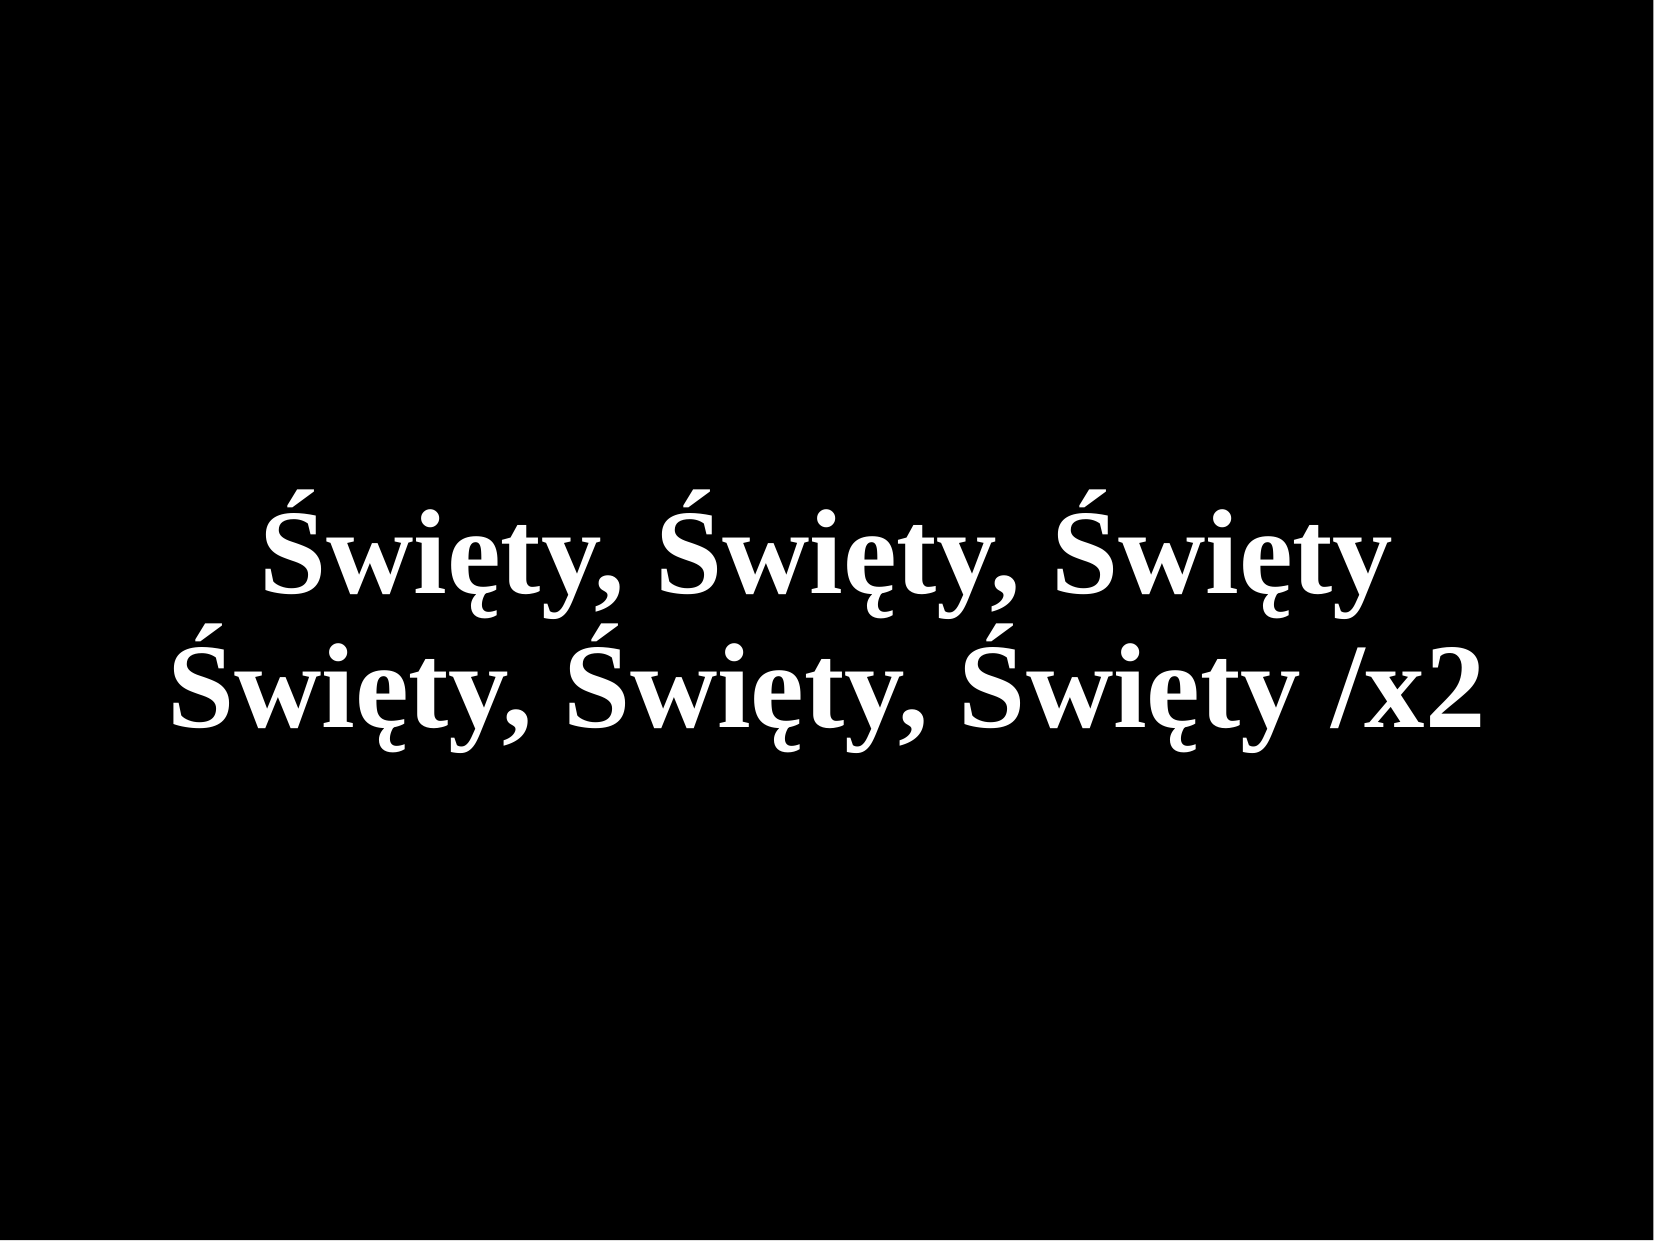

# Święty, Święty, Święty Święty, Święty, Święty /x2